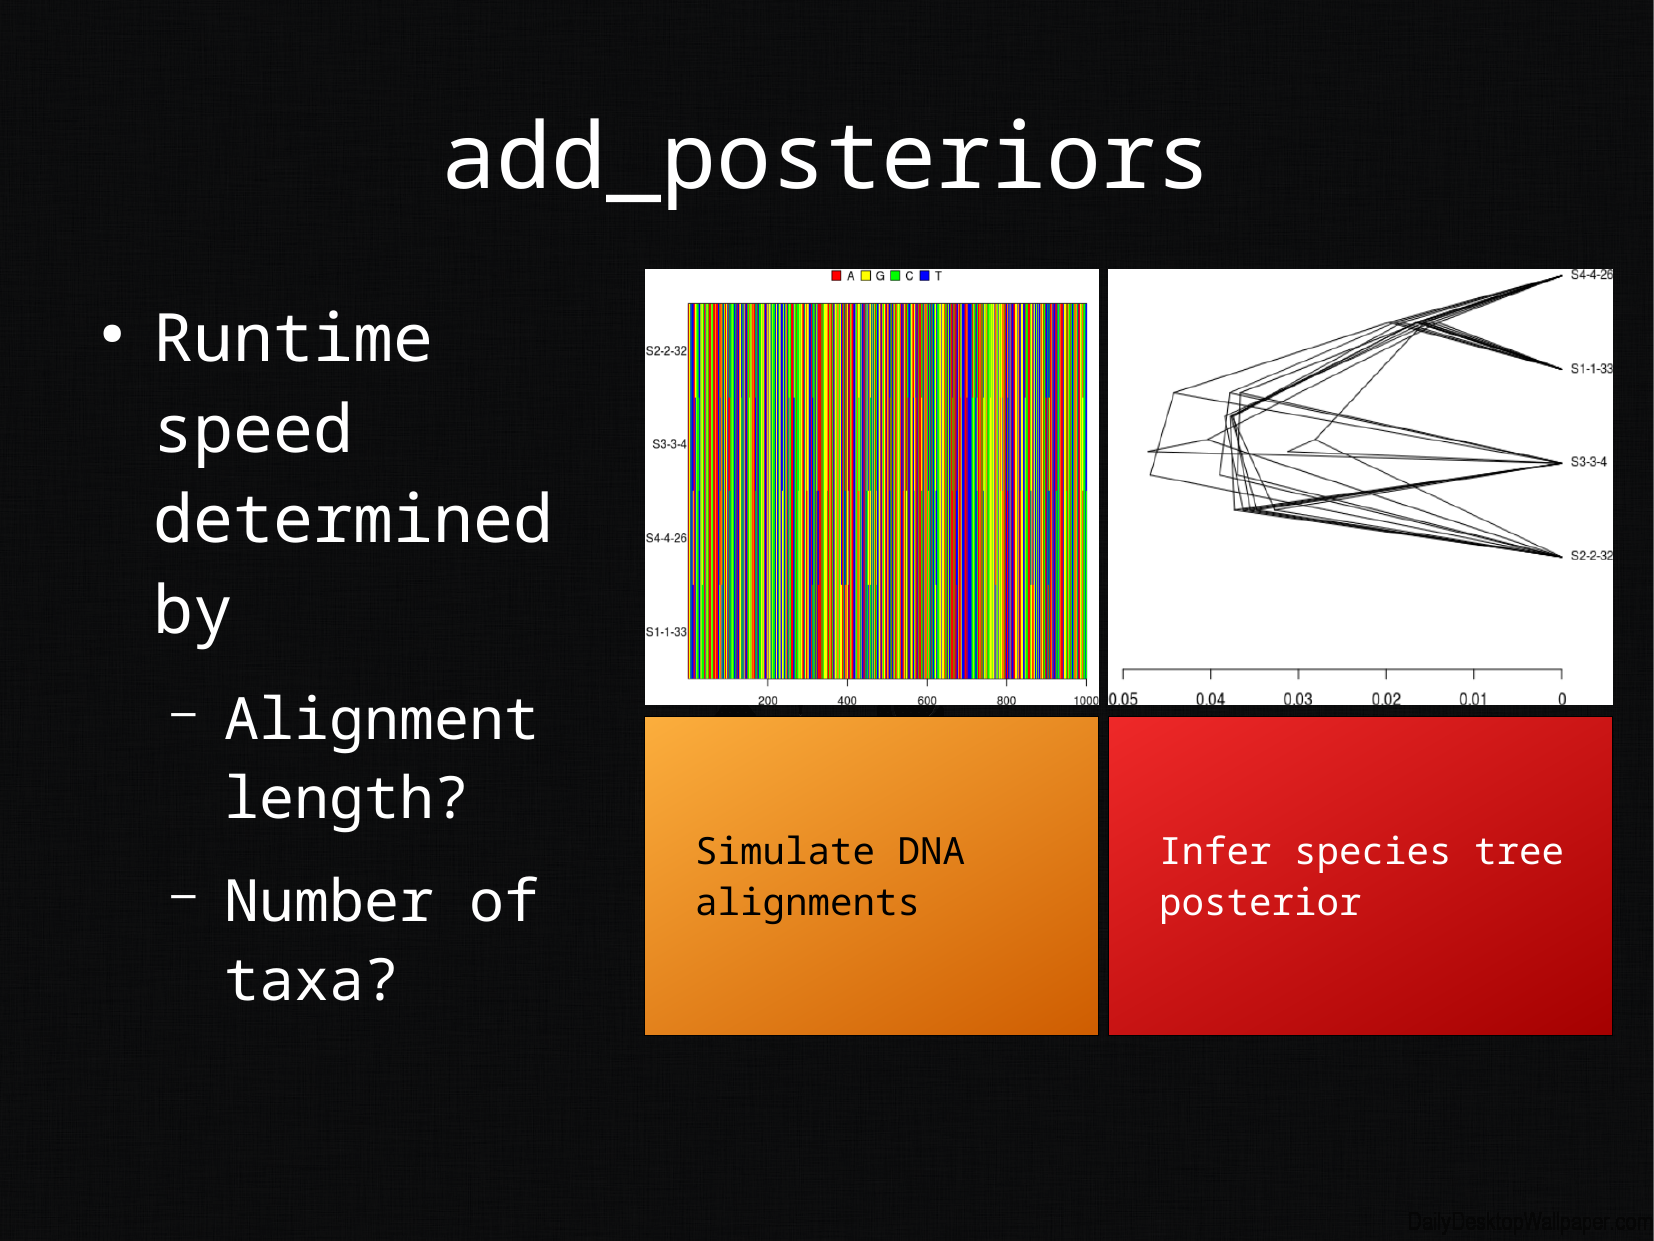

# add_posteriors
Runtime speed determined by
Alignment length?
Number of taxa?
Simulate DNA alignments
Infer species tree posterior